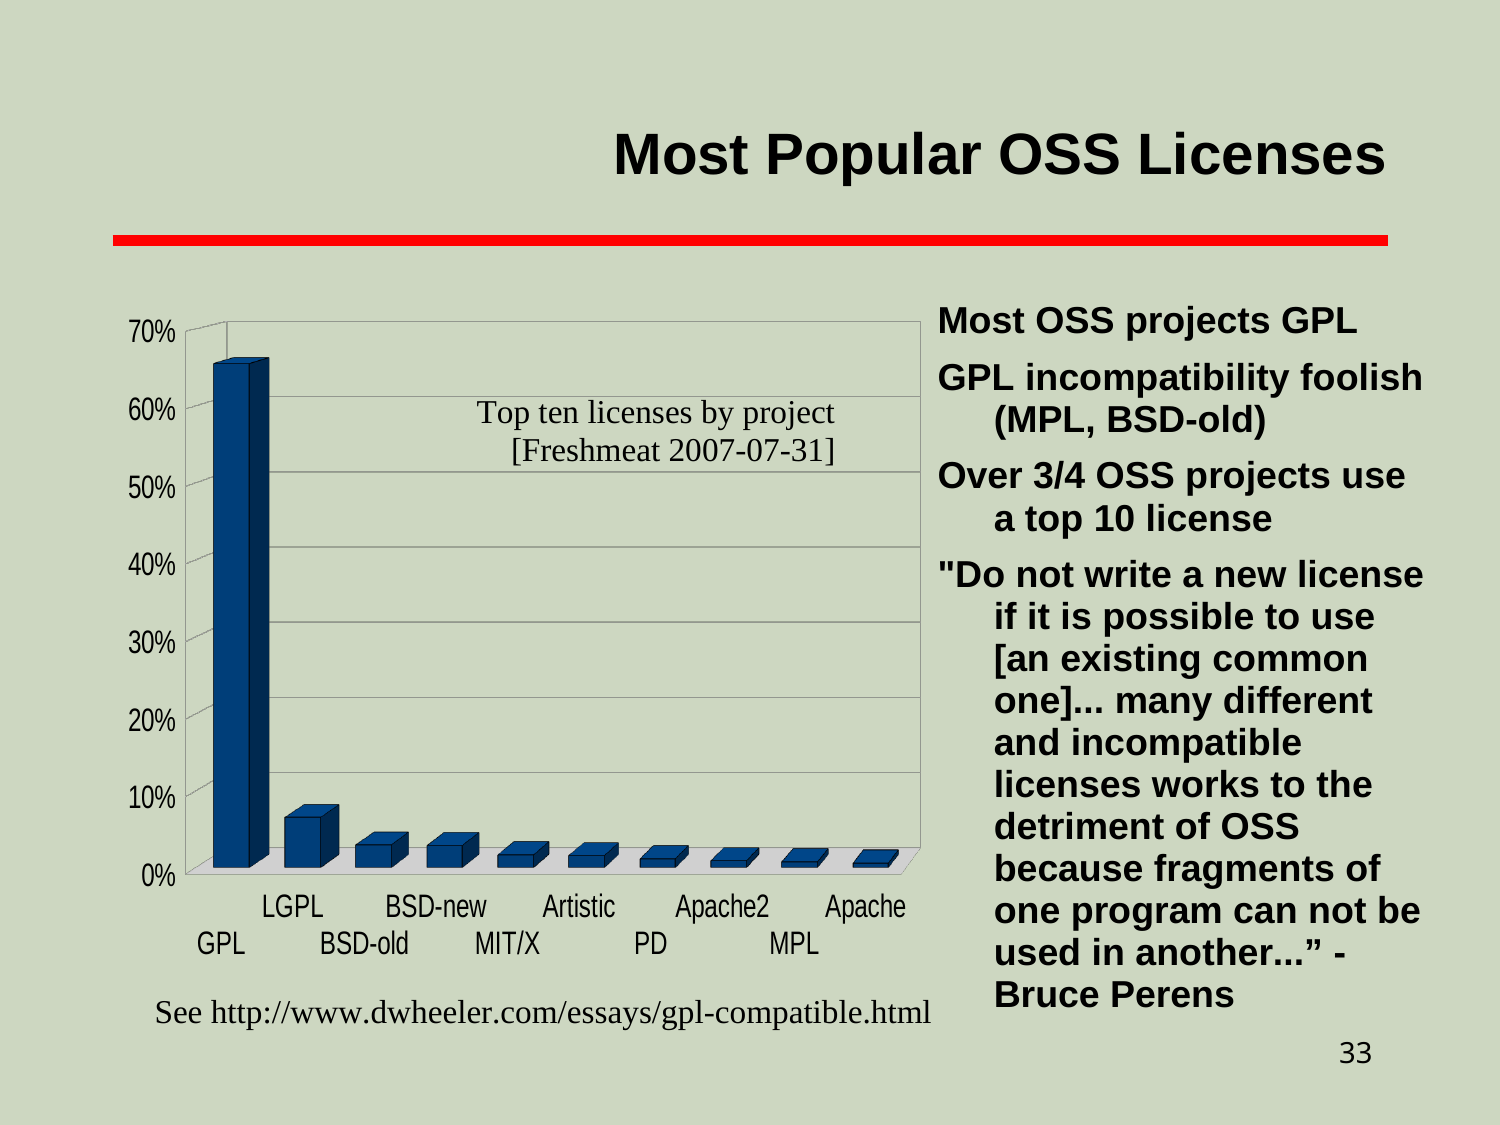

# Most Popular OSS Licenses
[unsupported chart]
Most OSS projects GPL
GPL incompatibility foolish (MPL, BSD-old)
Over 3/4 OSS projects use a top 10 license
"Do not write a new license if it is possible to use [an existing common one]... many different and incompatible licenses works to the detriment of OSS because fragments of one program can not be used in another...” - Bruce Perens
Top ten licenses by project
[Freshmeat 2007-07-31]
See http://www.dwheeler.com/essays/gpl-compatible.html